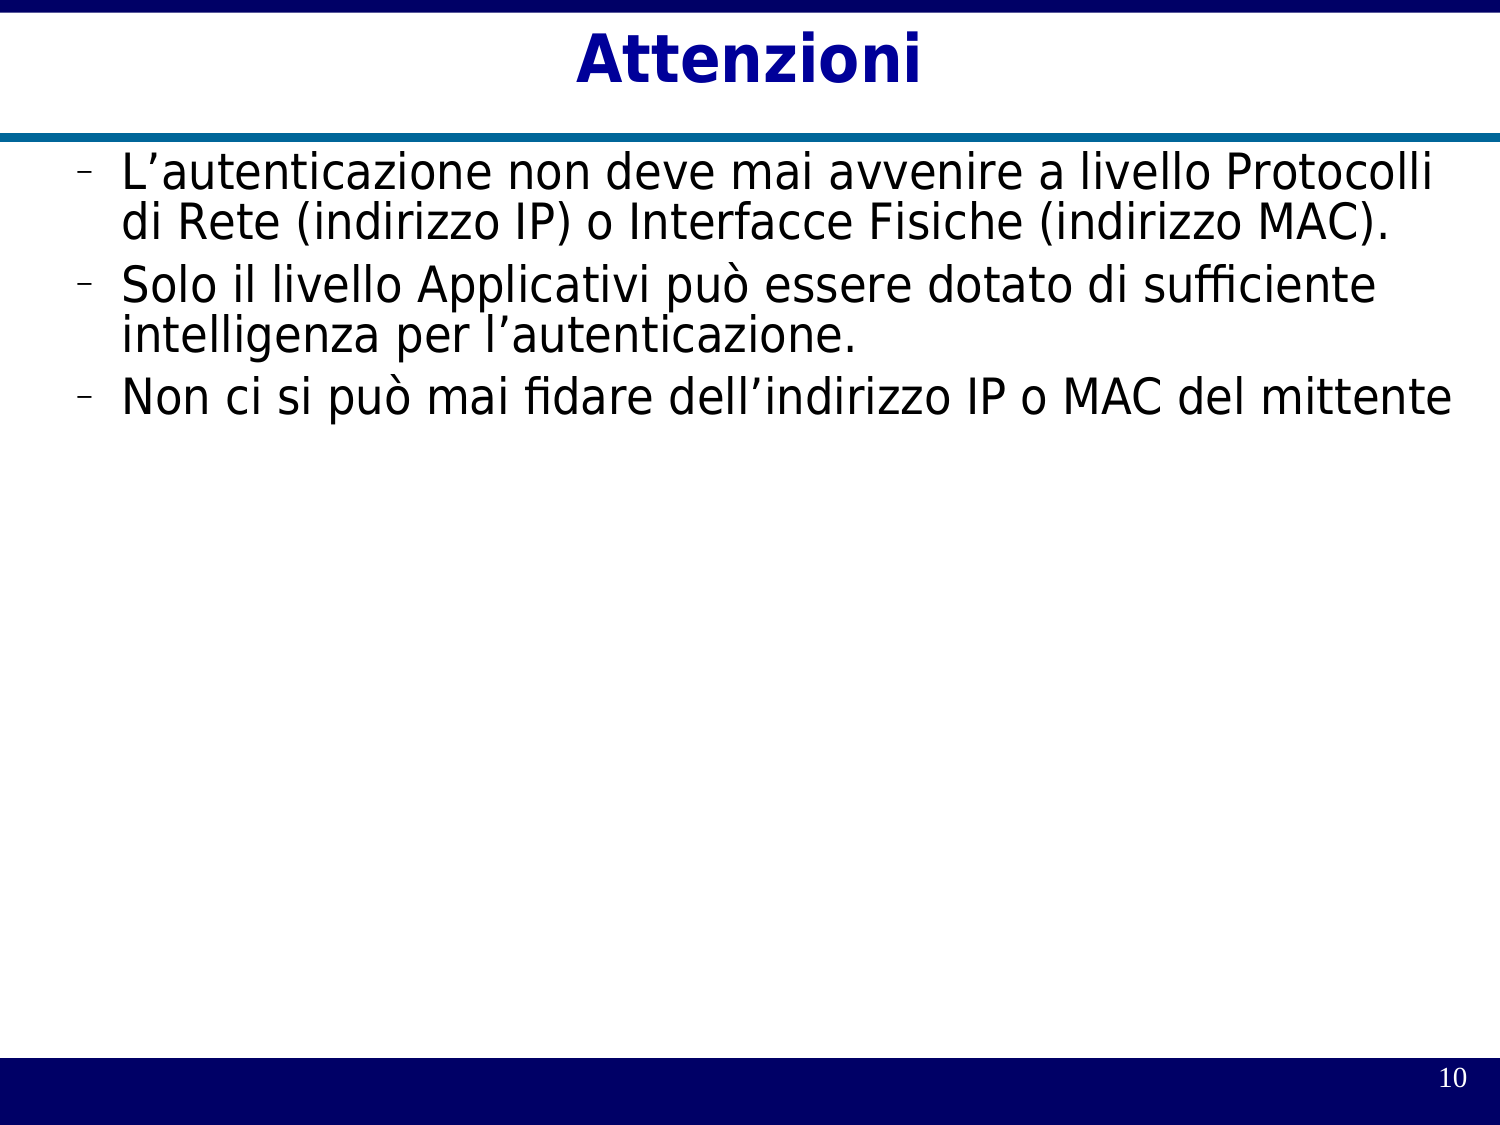

# Attenzioni
L’autenticazione non deve mai avvenire a livello Protocolli di Rete (indirizzo IP) o Interfacce Fisiche (indirizzo MAC).
Solo il livello Applicativi può essere dotato di sufficiente intelligenza per l’autenticazione.
Non ci si può mai fidare dell’indirizzo IP o MAC del mittente